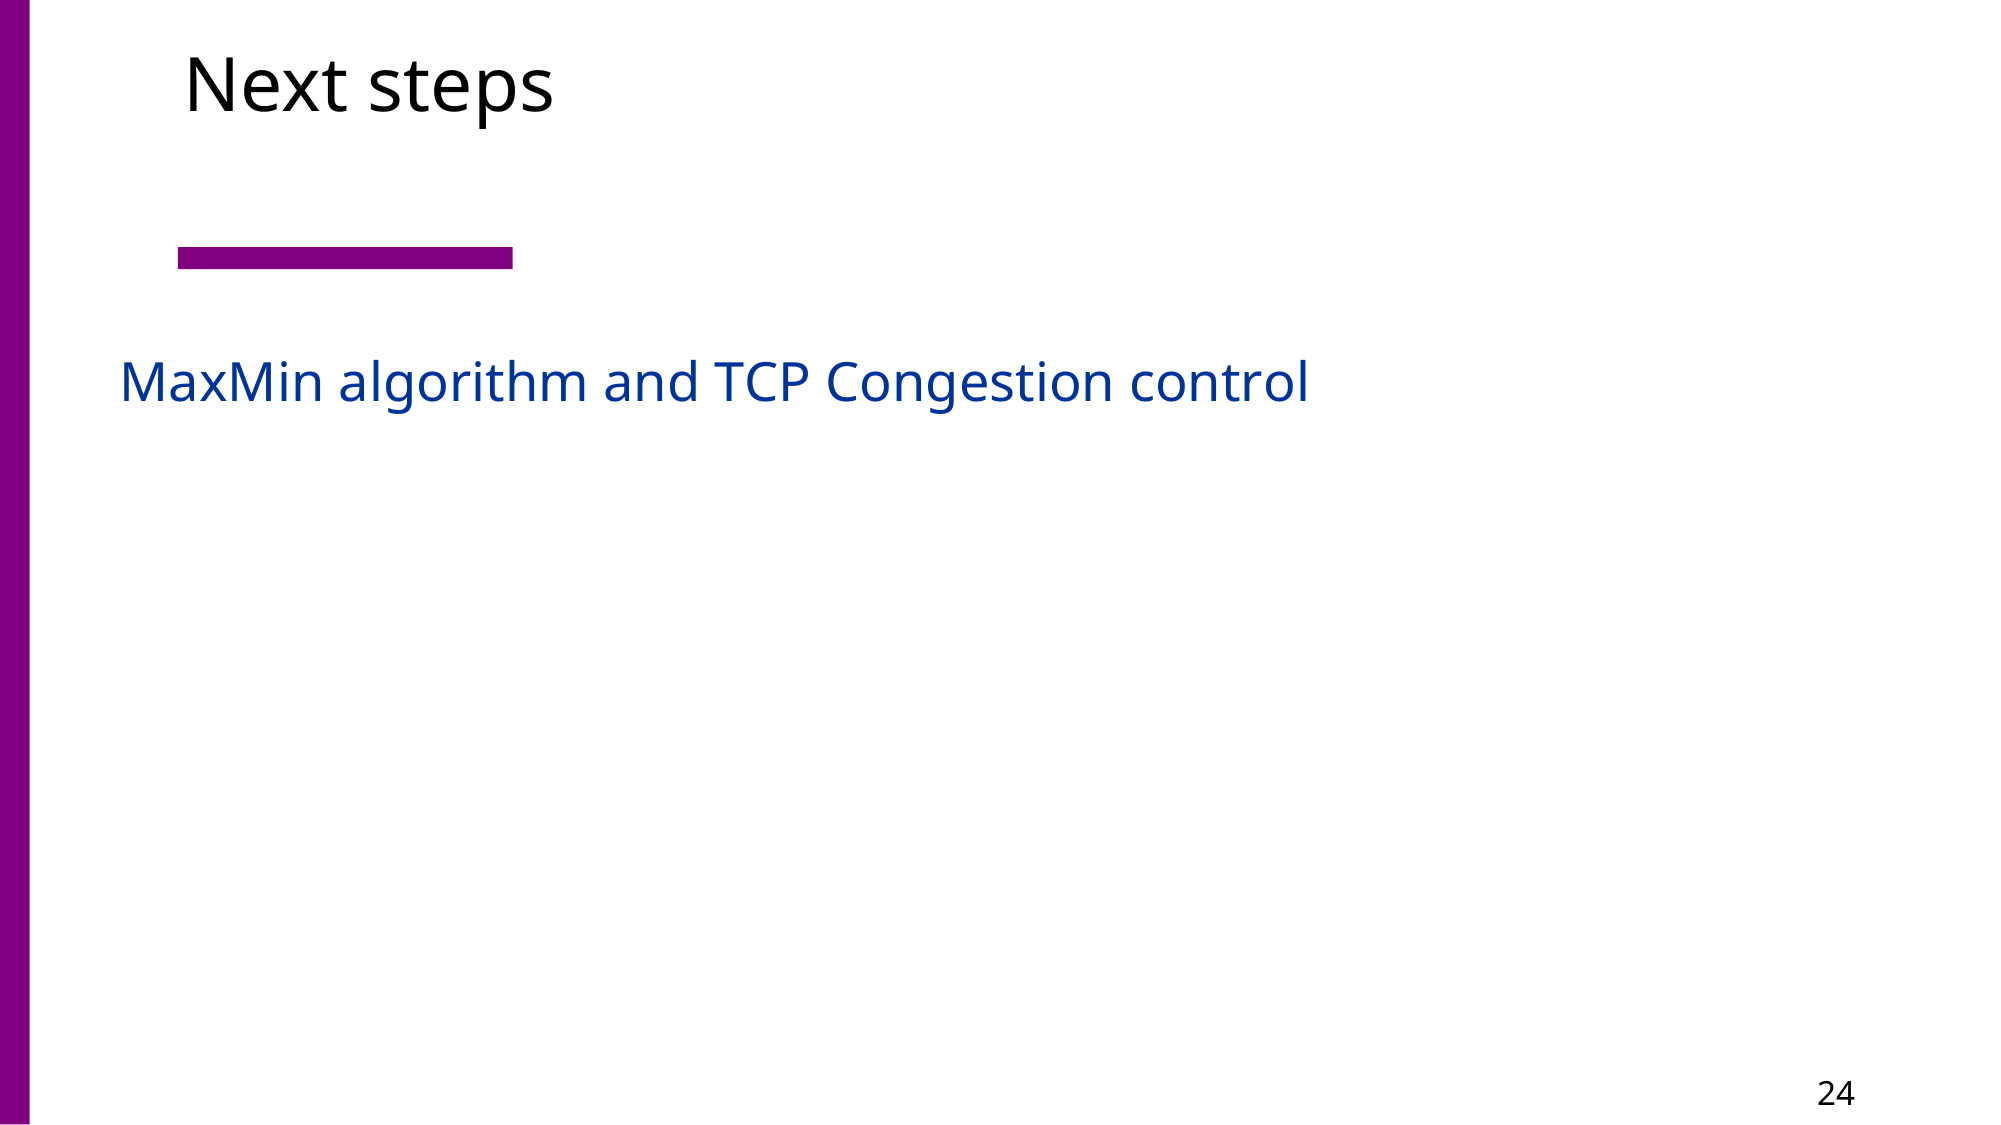

# Next steps
MaxMin algorithm and TCP Congestion control